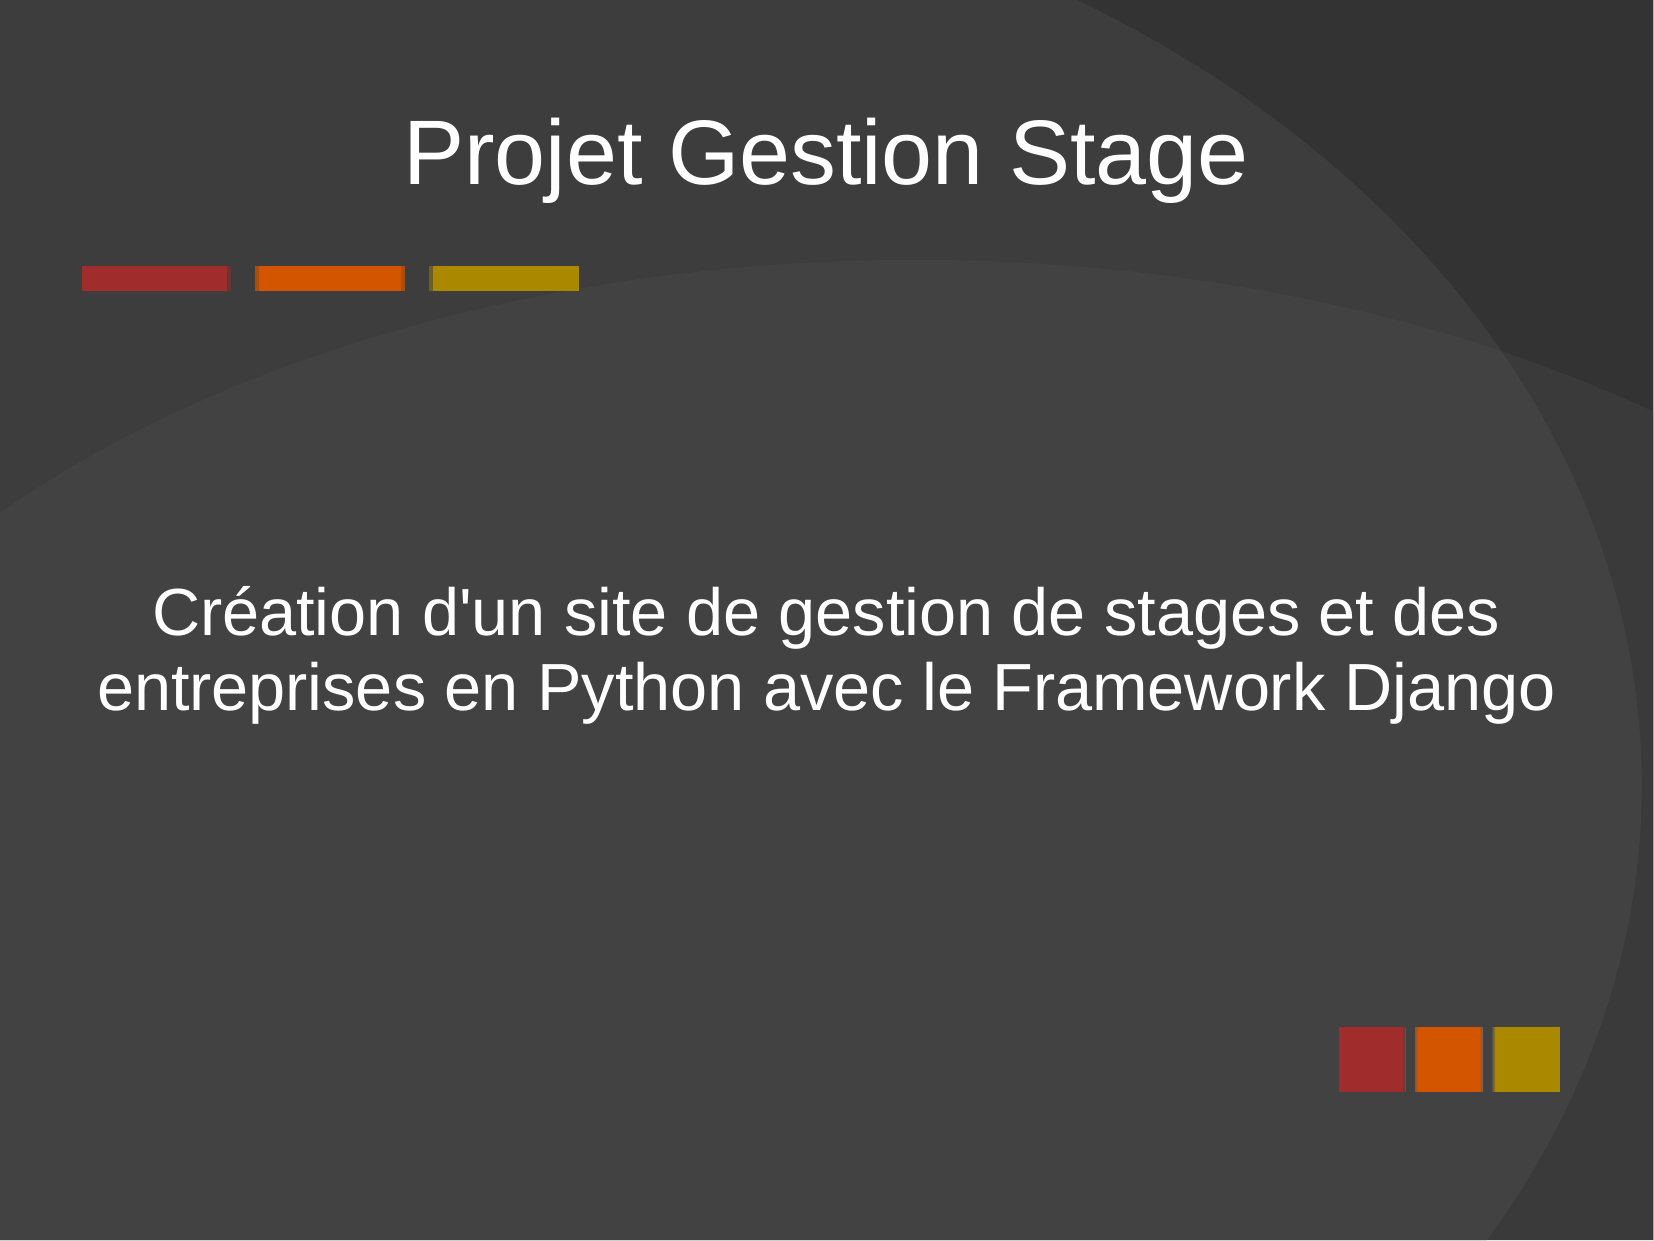

# Projet Gestion Stage
Création d'un site de gestion de stages et des entreprises en Python avec le Framework Django